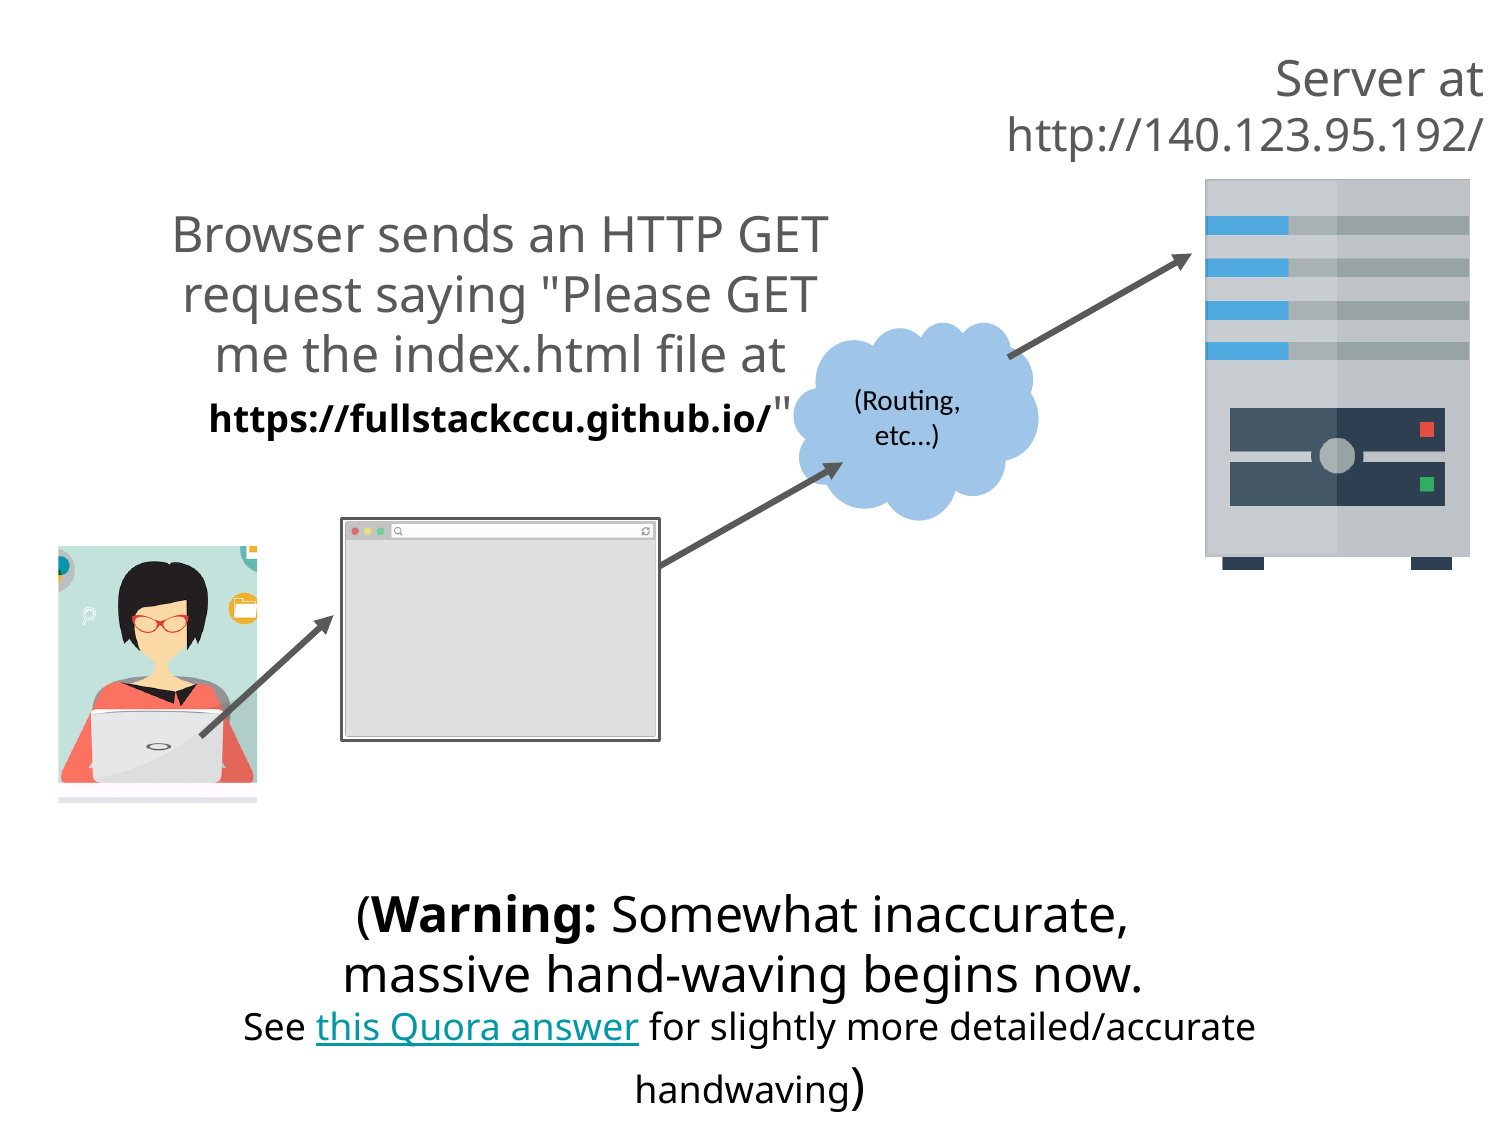

Server at
http://140.123.95.192/
# Browser sends an HTTP GET request saying "Please GET me the index.html file at https://fullstackccu.github.io/"
(Routing, etc…)
(Warning: Somewhat inaccurate,
massive hand-waving begins now.
See this Quora answer for slightly more detailed/accurate handwaving)